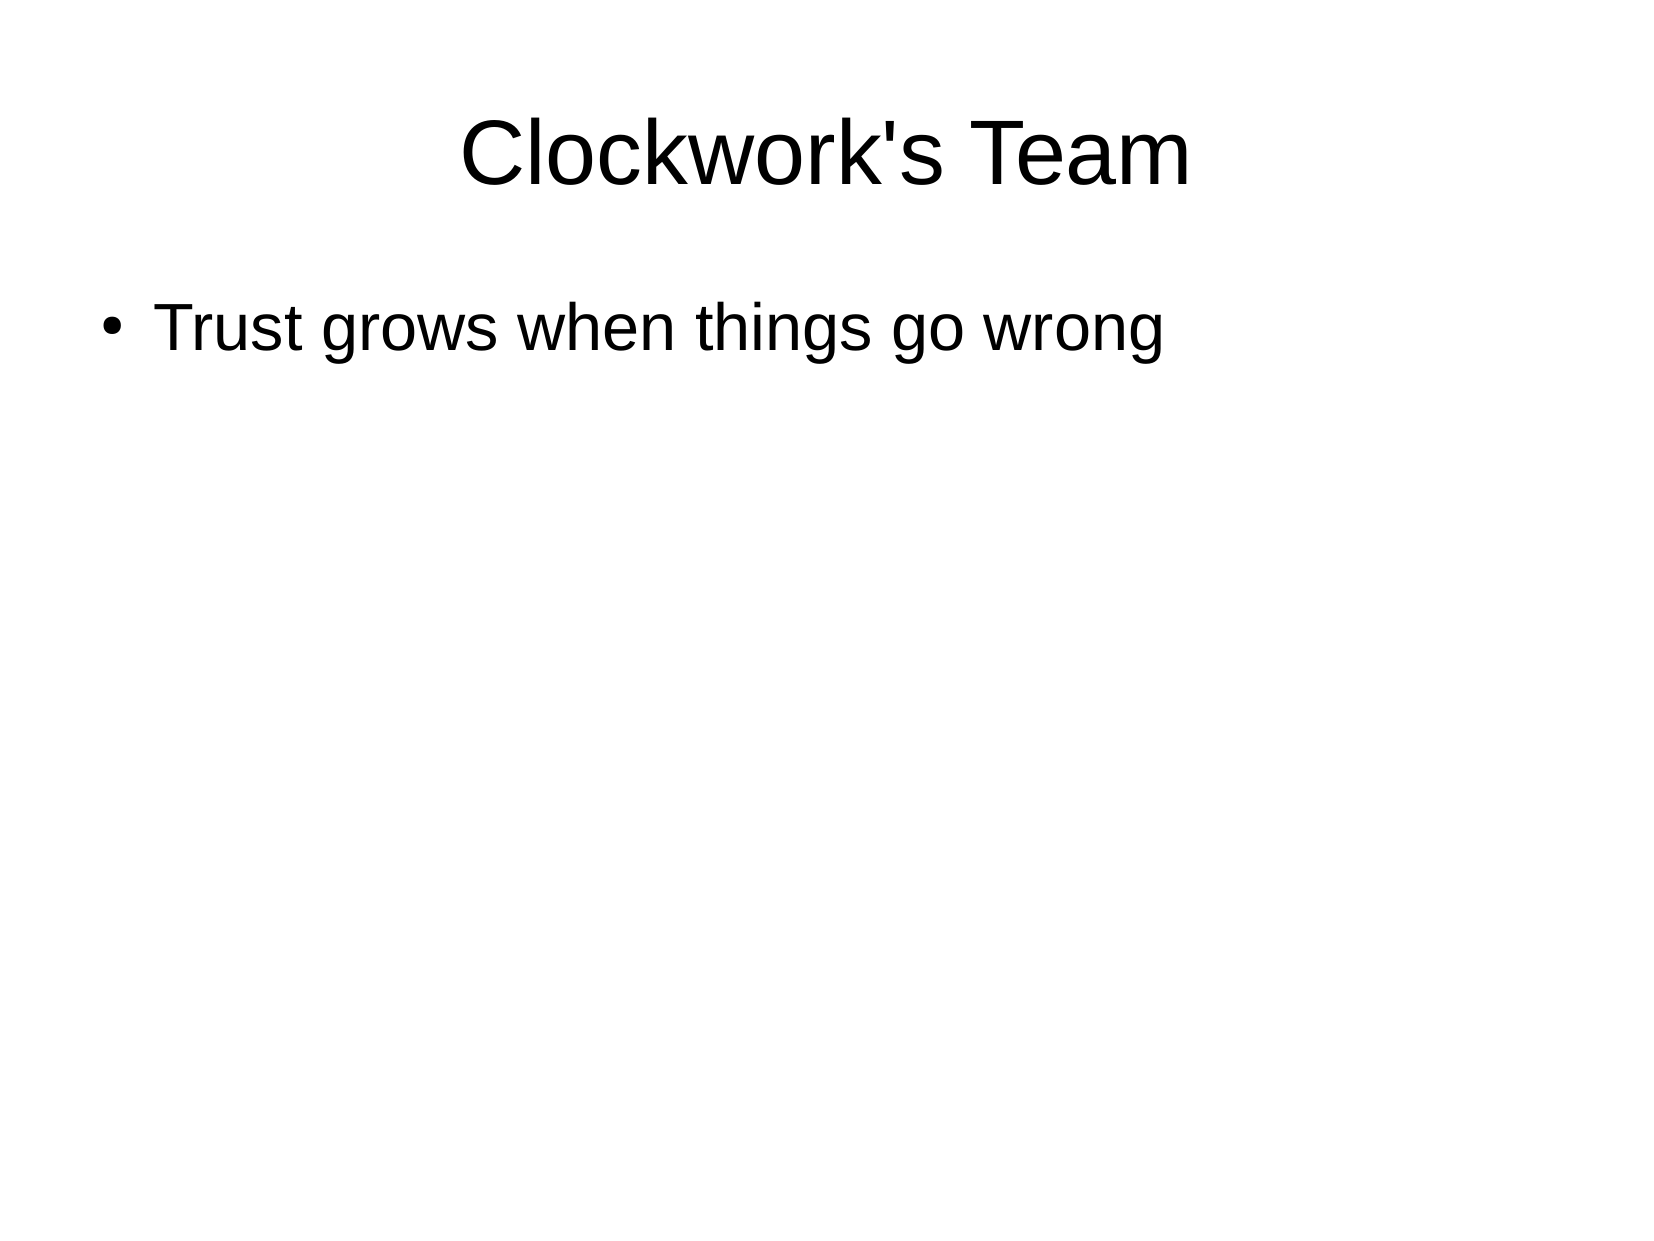

# Clockwork's Team
Trust grows when things go wrong